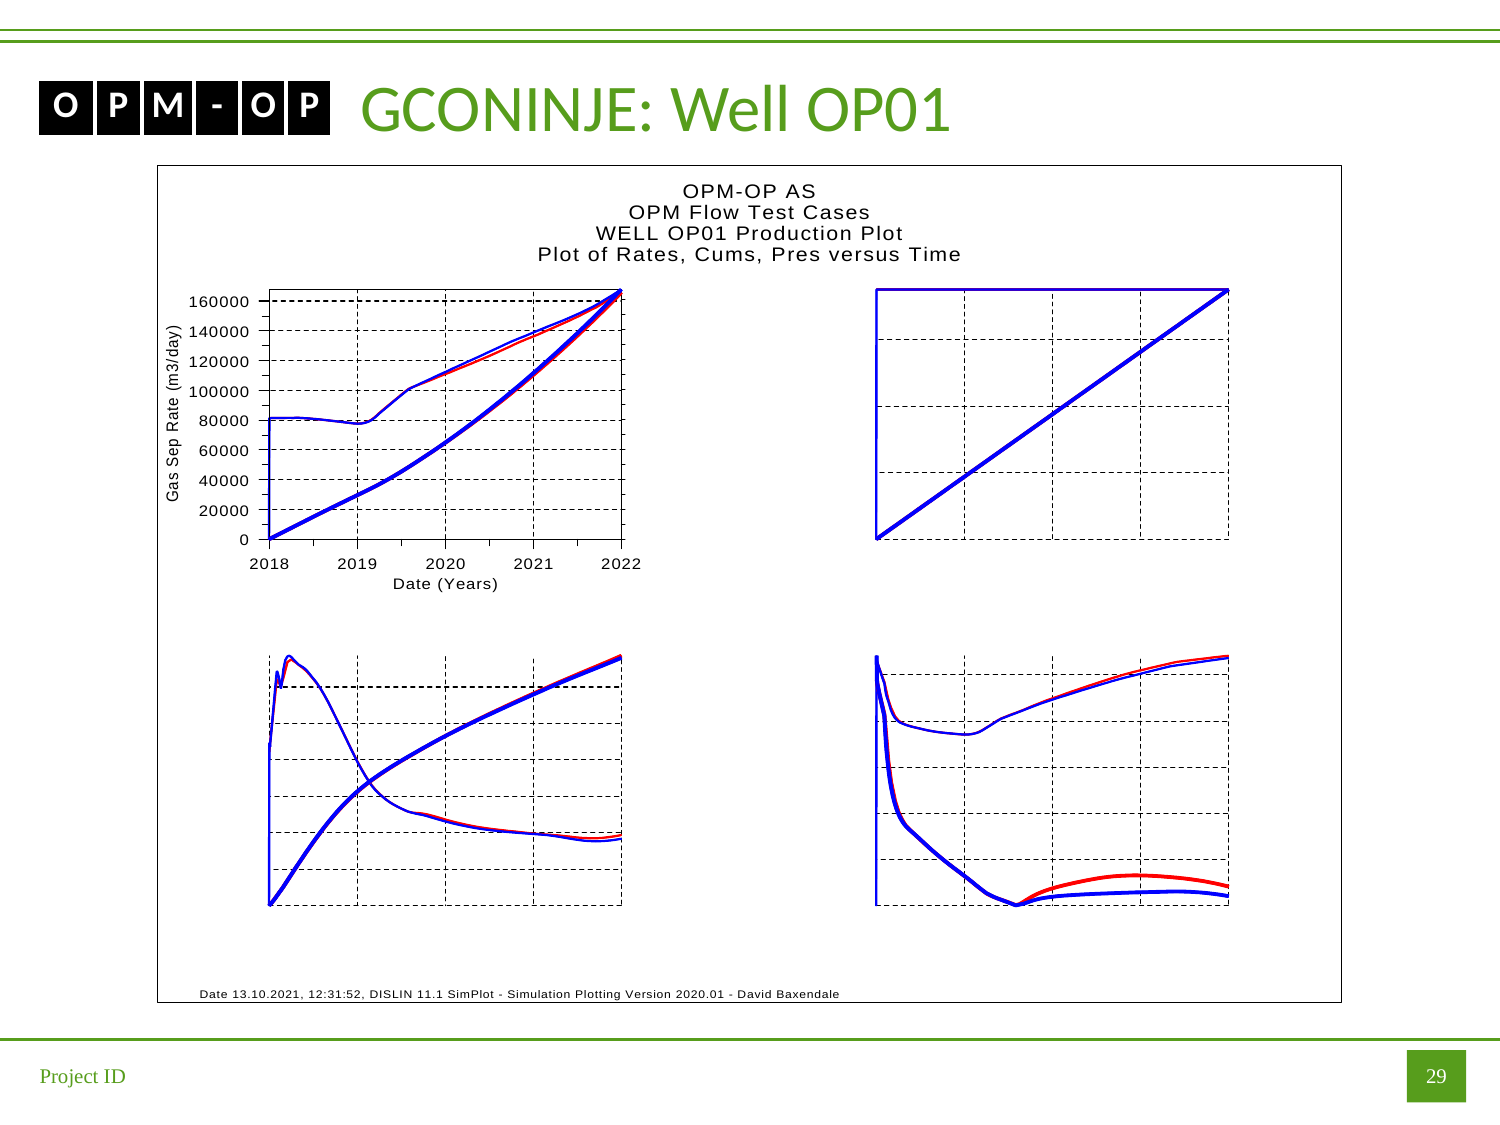

# GCONINJE: Well OP01
Project ID
29